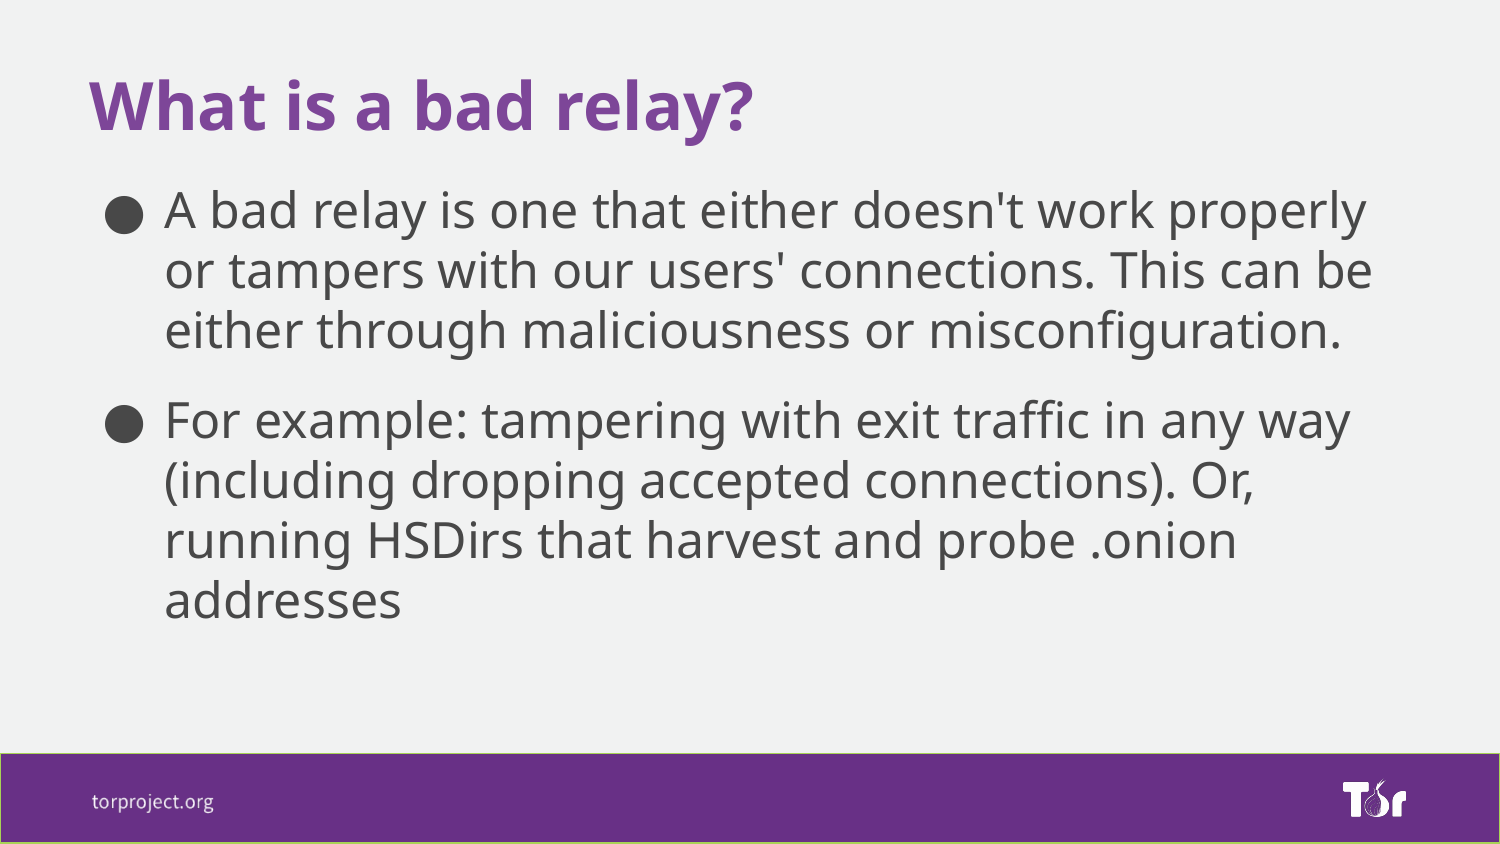

What is a bad relay?
A bad relay is one that either doesn't work properly or tampers with our users' connections. This can be either through maliciousness or misconfiguration.
For example: tampering with exit traffic in any way (including dropping accepted connections). Or, running HSDirs that harvest and probe .onion addresses